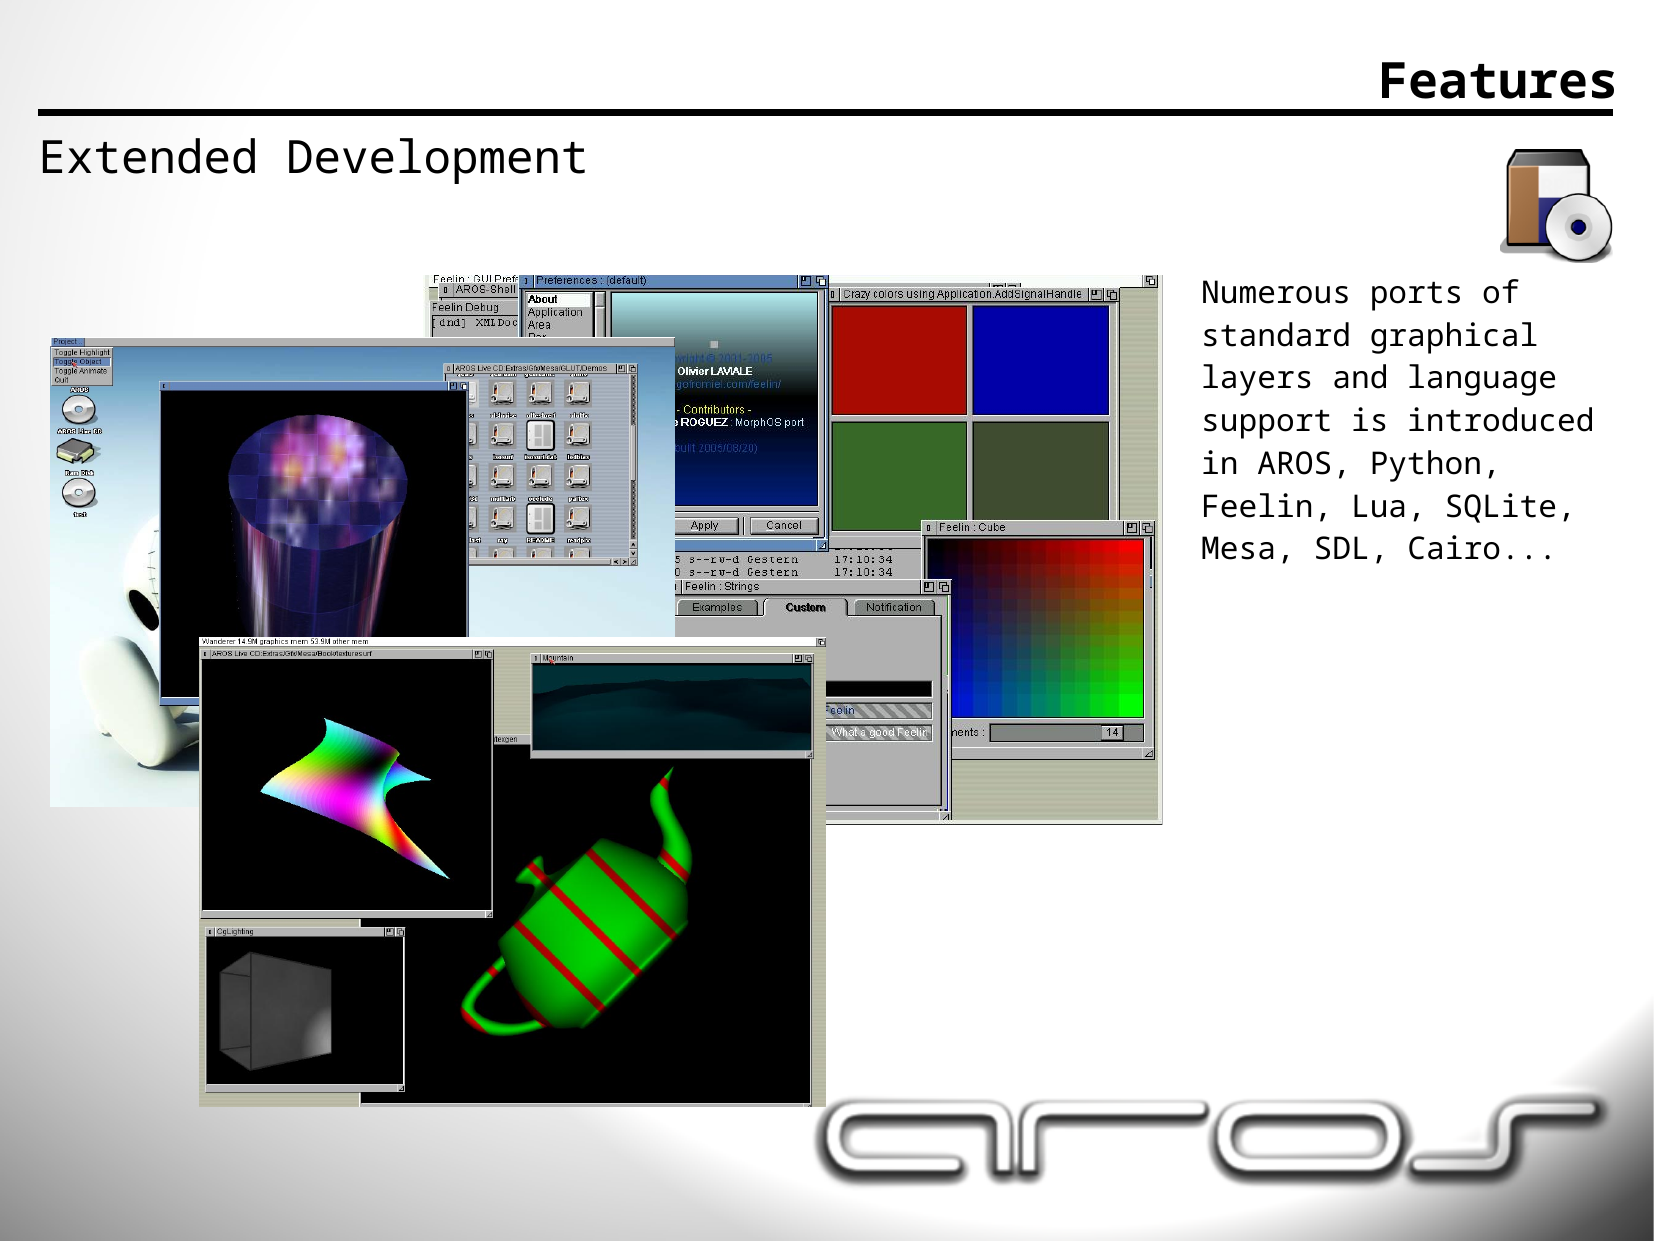

Features
Extended Development
Numerous ports of standard graphical layers and language support is introduced in AROS, Python, Feelin, Lua, SQLite, Mesa, SDL, Cairo...